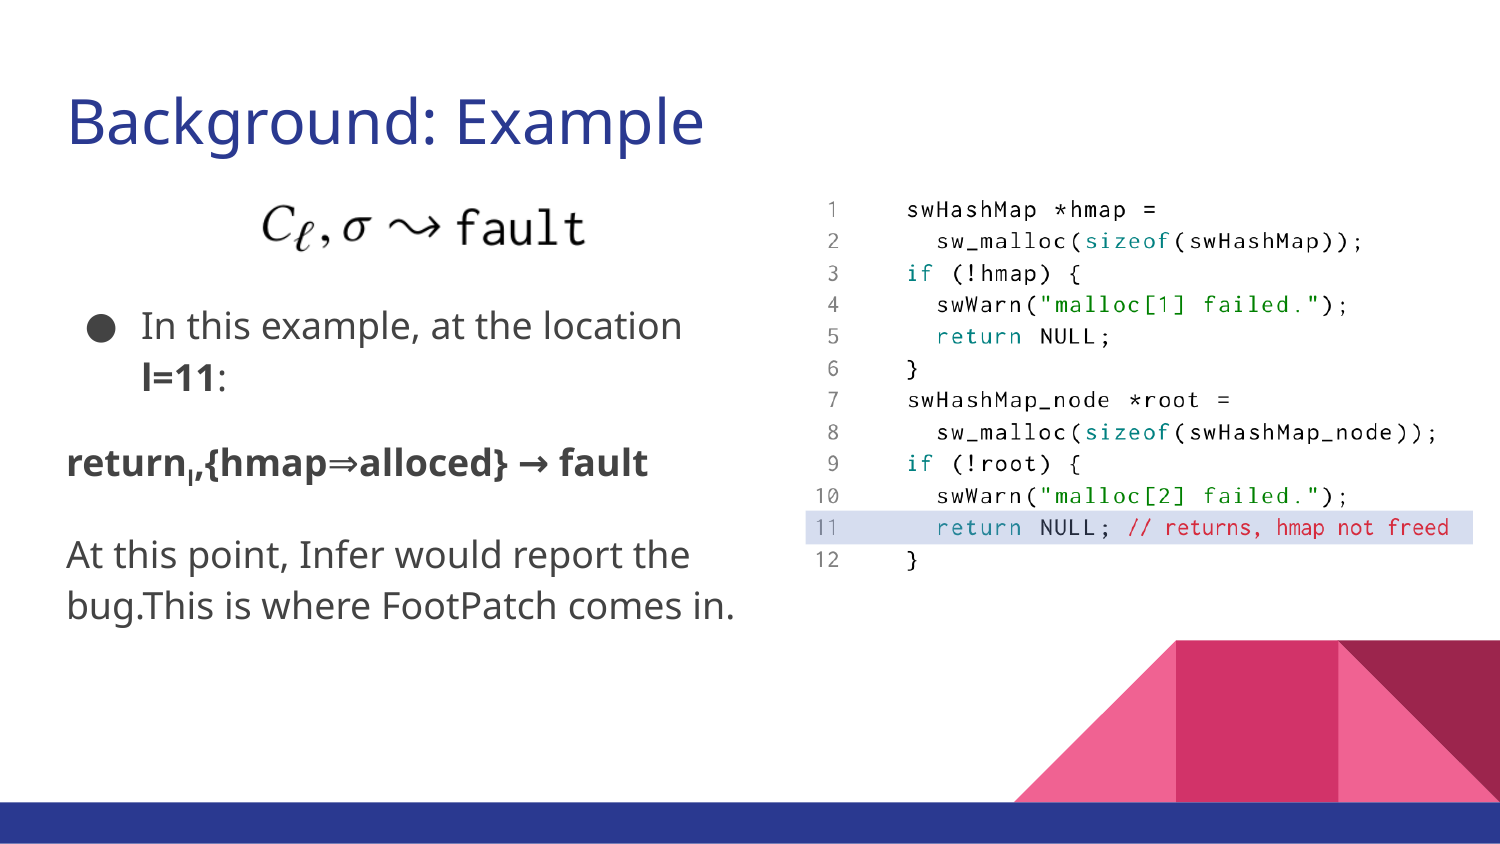

# Background: Example
In this example, at the location l=11:
returnl,{hmap⇒alloced} → fault
At this point, Infer would report the bug.This is where FootPatch comes in.